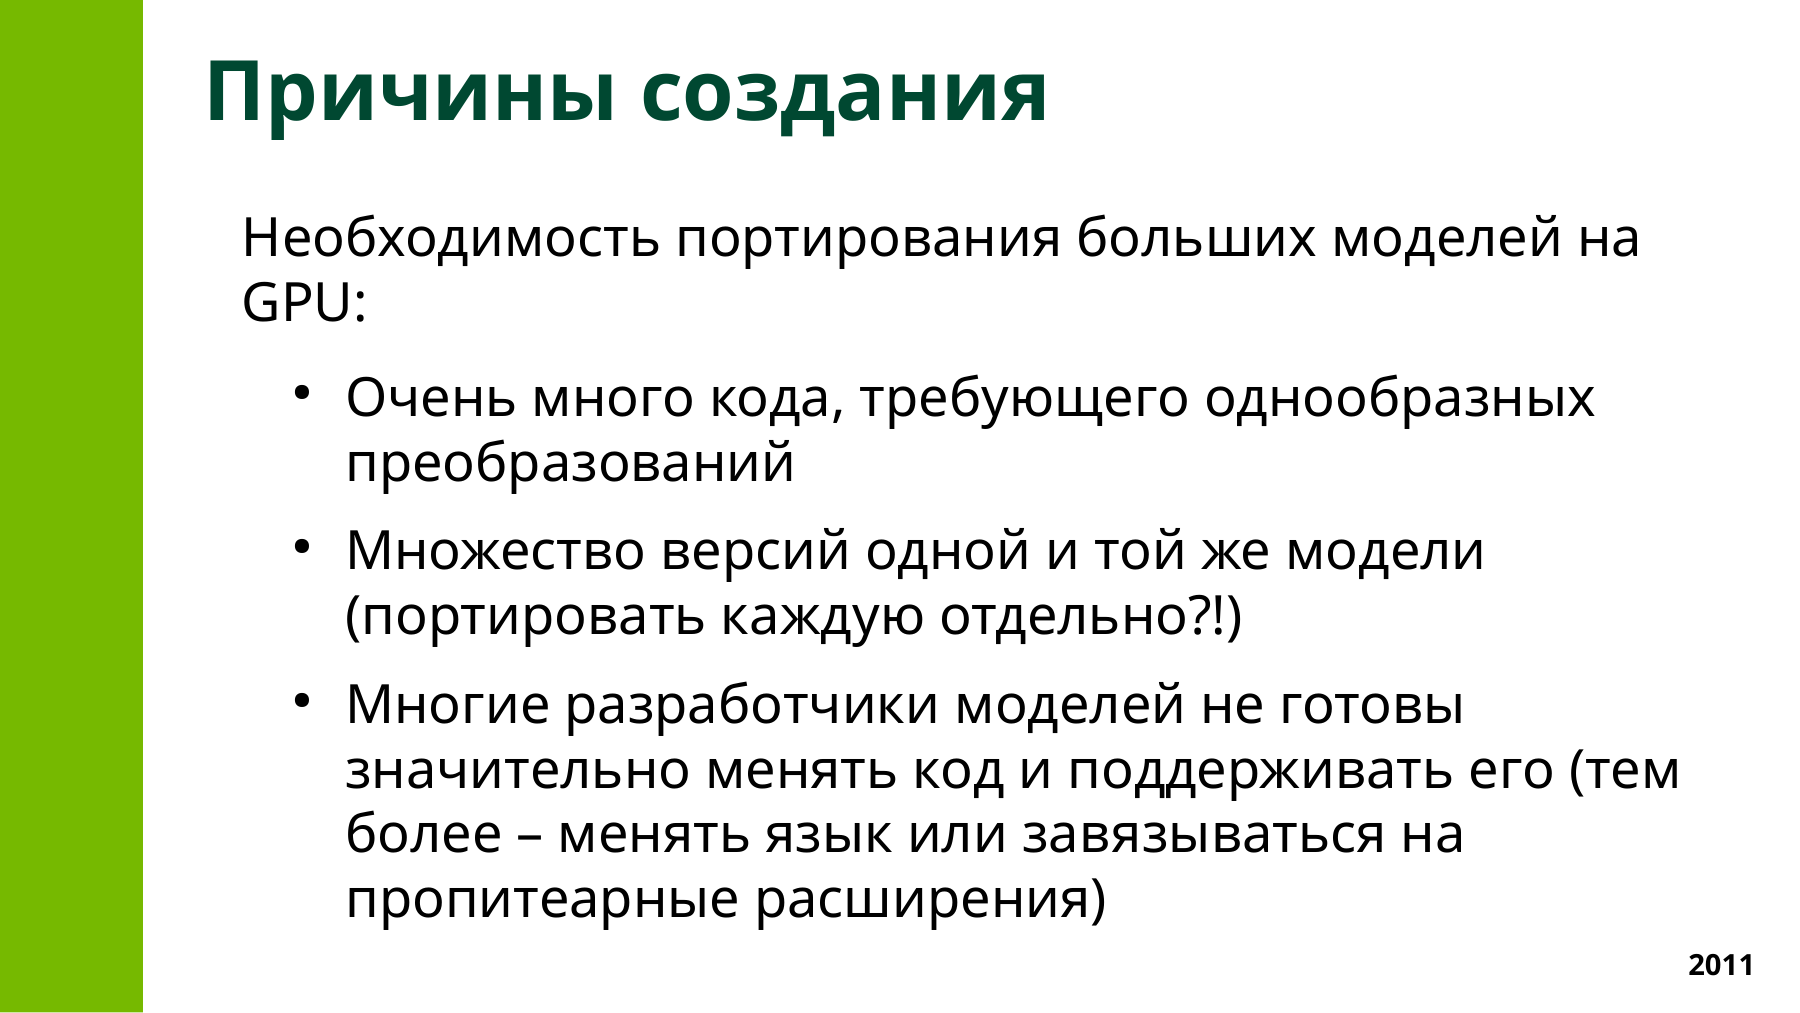

# Причины создания
Необходимость портирования больших моделей на GPU:
Очень много кода, требующего однообразных преобразований
Множество версий одной и той же модели (портировать каждую отдельно?!)
Многие разработчики моделей не готовы значительно менять код и поддерживать его (тем более – менять язык или завязываться на пропитеарные расширения)